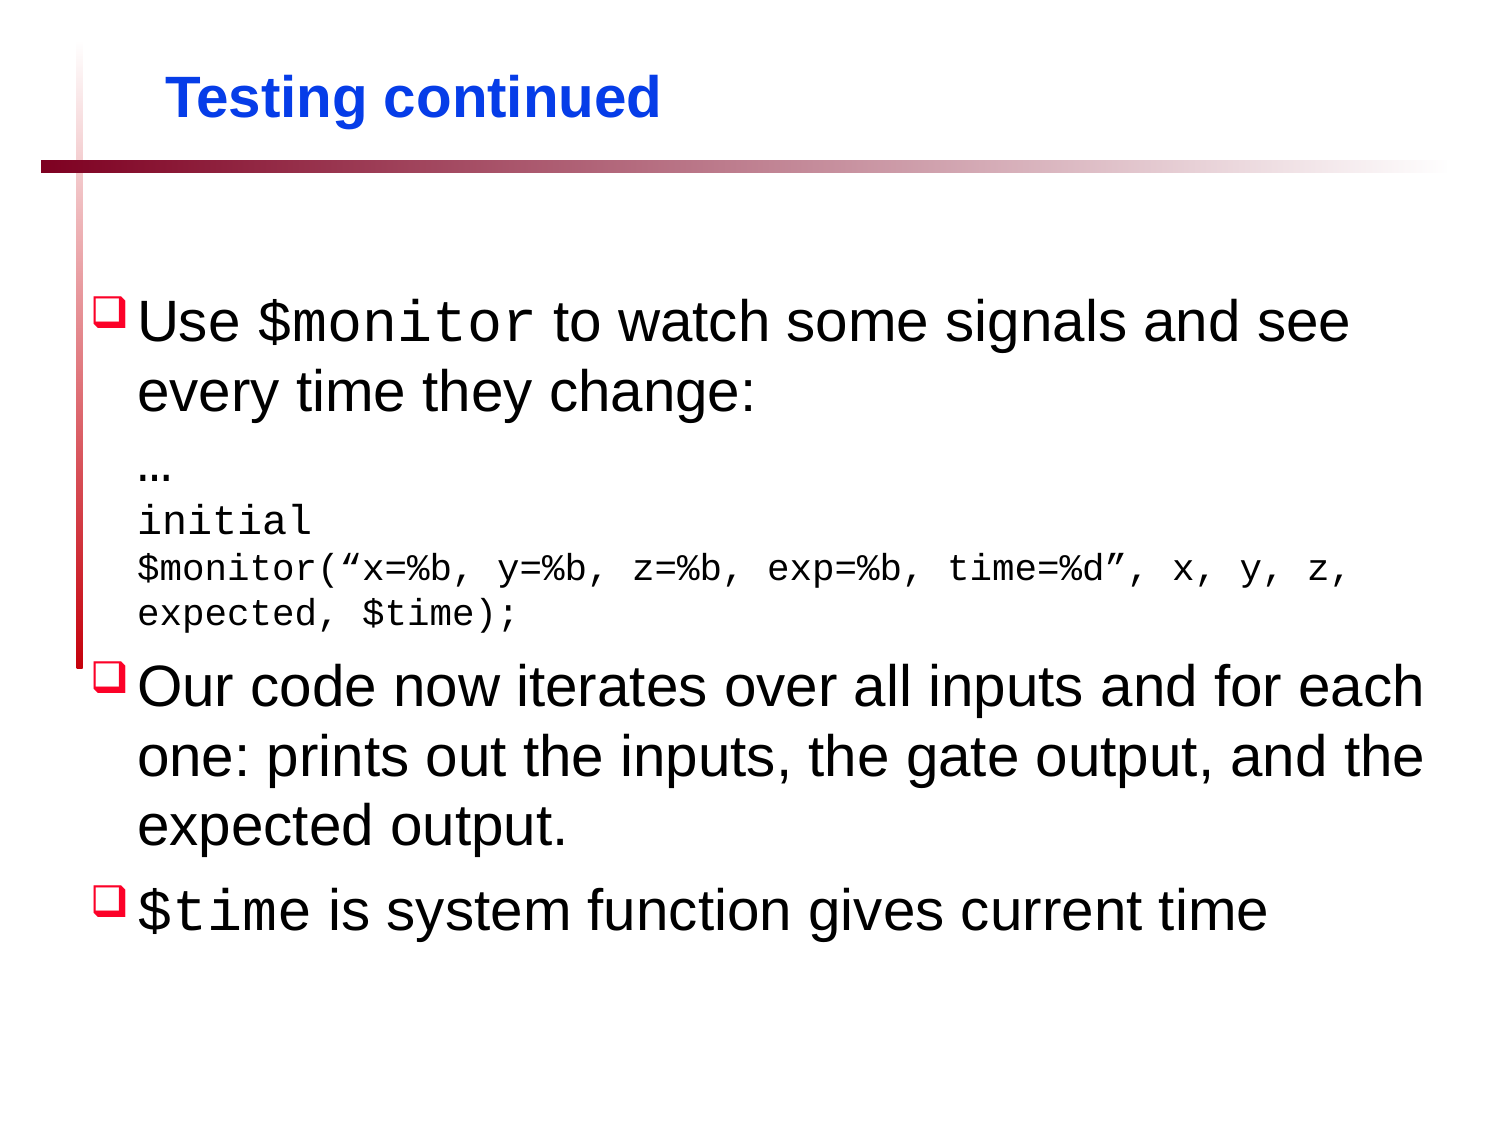

# Testing continued
Use $monitor to watch some signals and see every time they change:
…
initial
$monitor(“x=%b, y=%b, z=%b, exp=%b, time=%d”, x, y, z, expected, $time);
Our code now iterates over all inputs and for each one: prints out the inputs, the gate output, and the expected output.
$time is system function gives current time